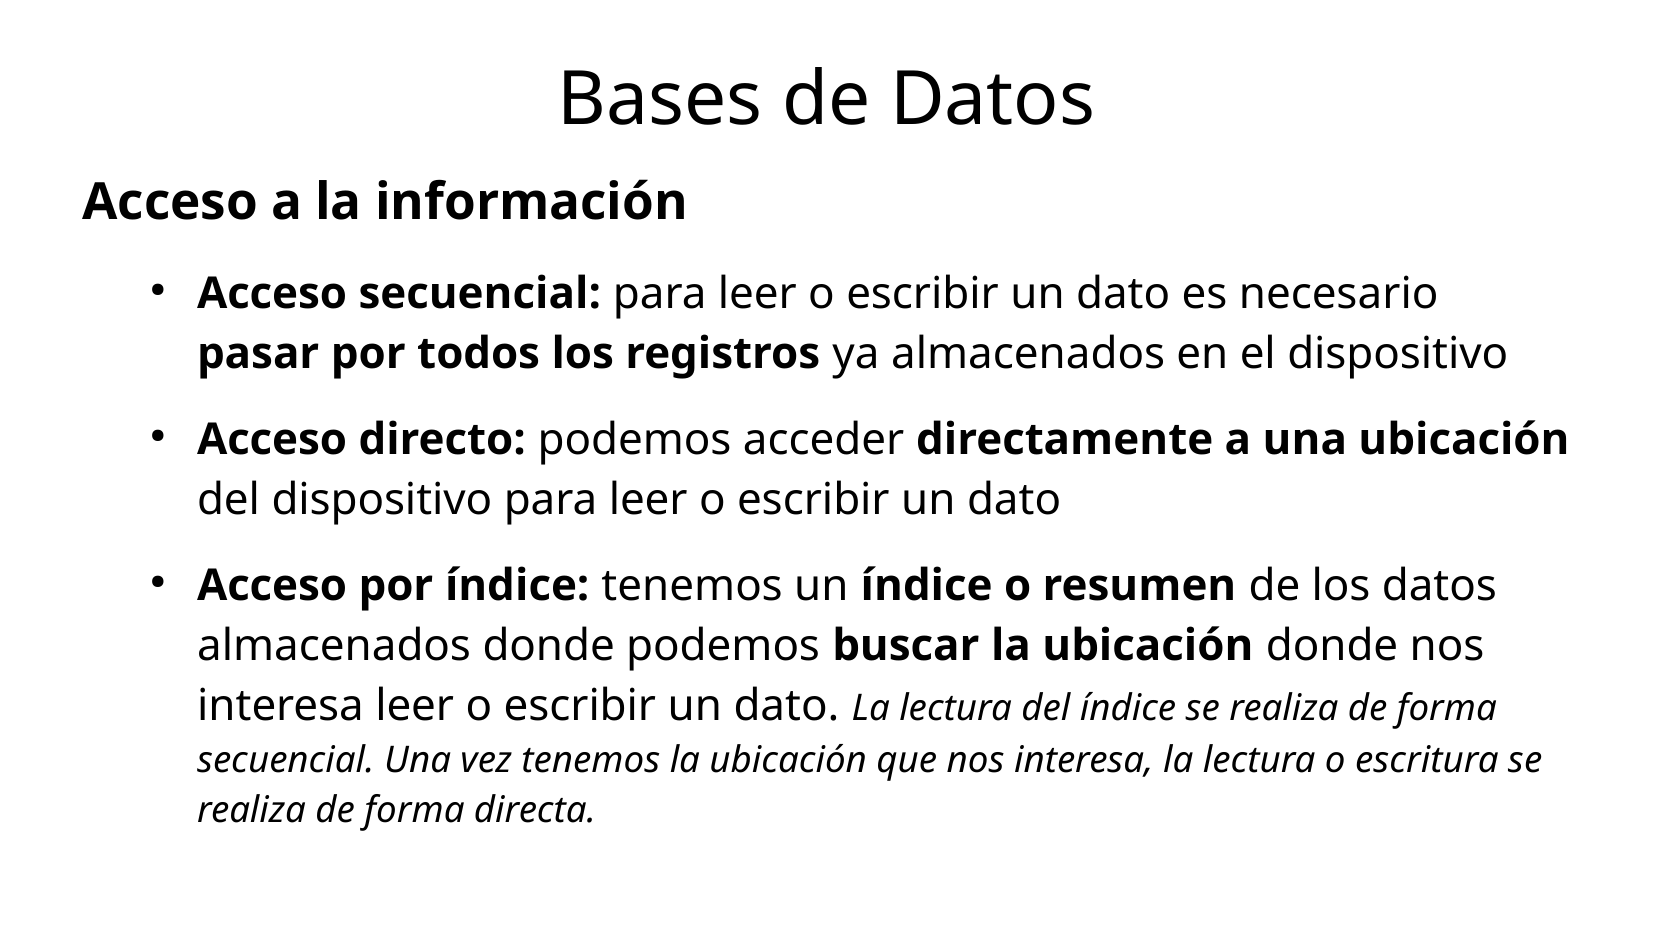

# Bases de Datos
Acceso a la información
Acceso secuencial: para leer o escribir un dato es necesario pasar por todos los registros ya almacenados en el dispositivo
Acceso directo: podemos acceder directamente a una ubicación del dispositivo para leer o escribir un dato
Acceso por índice: tenemos un índice o resumen de los datos almacenados donde podemos buscar la ubicación donde nos interesa leer o escribir un dato. La lectura del índice se realiza de forma secuencial. Una vez tenemos la ubicación que nos interesa, la lectura o escritura se realiza de forma directa.